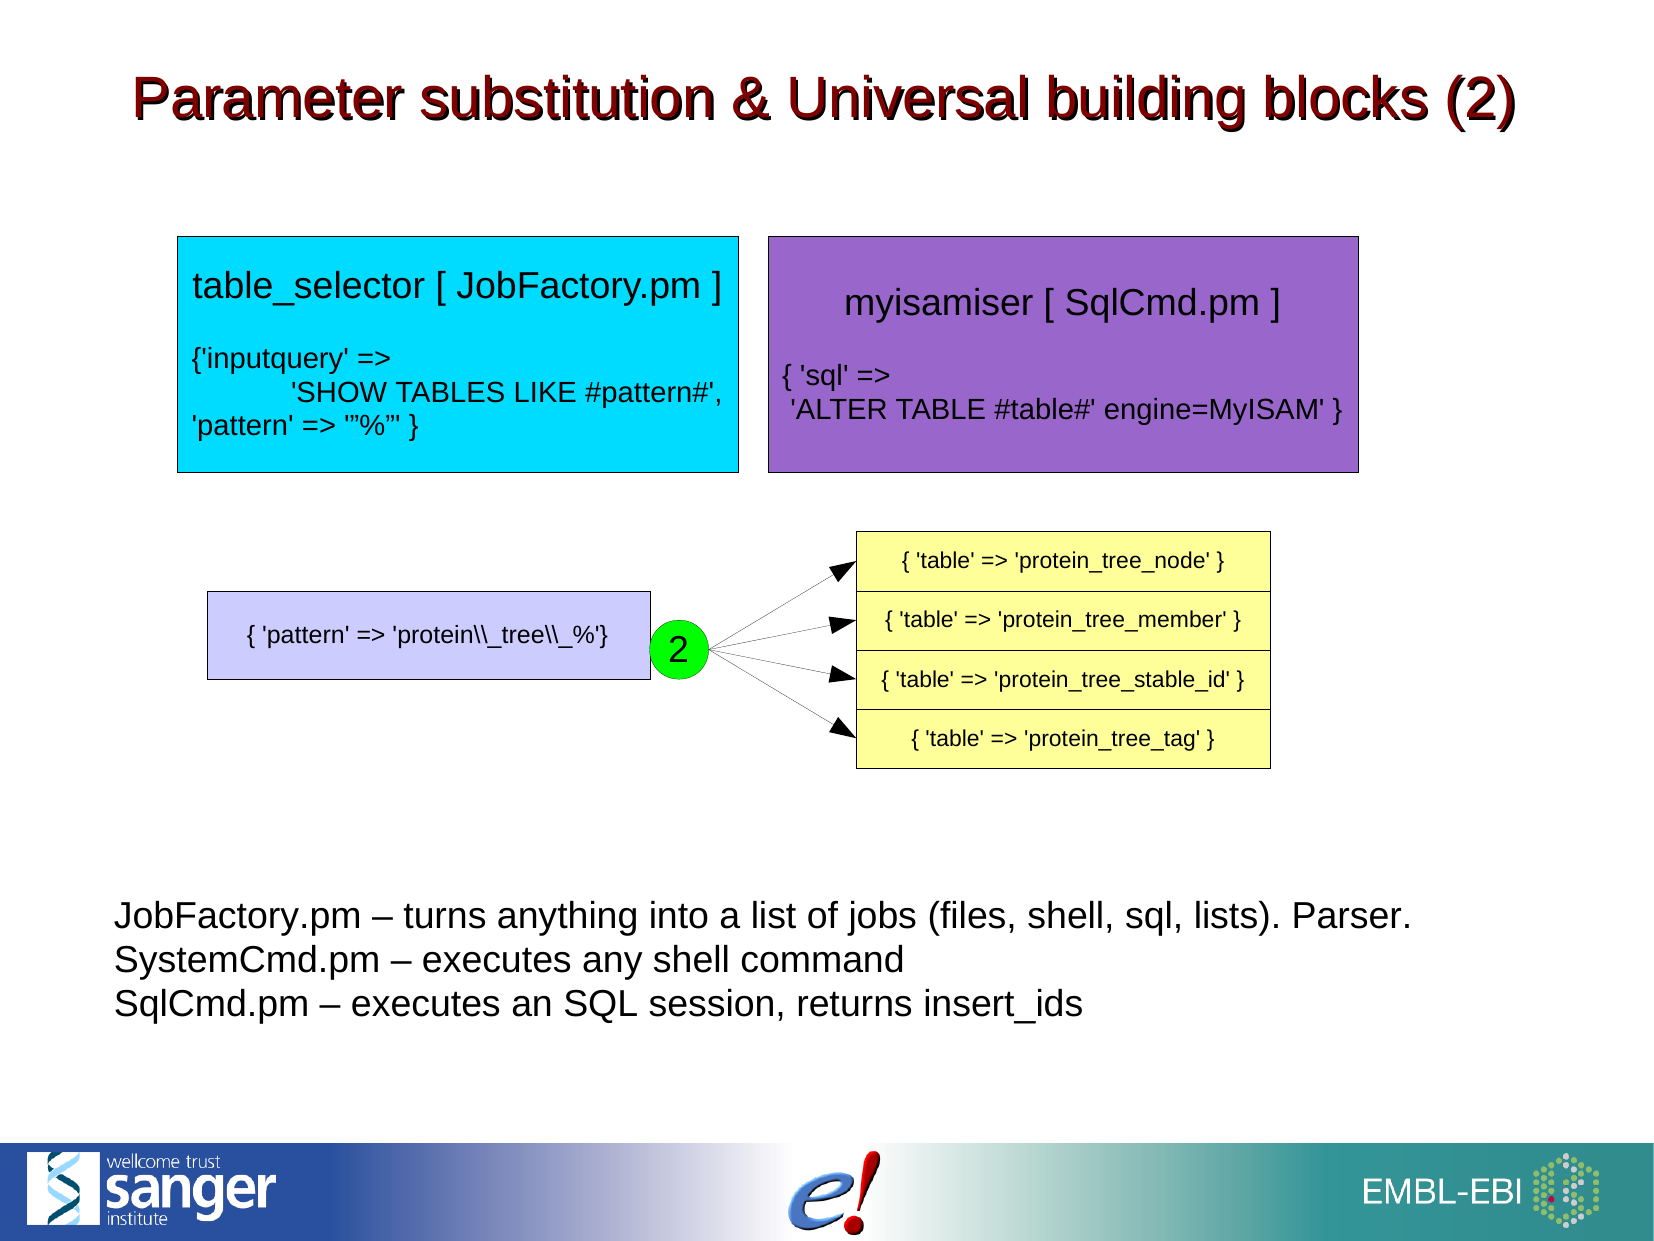

# Parameter substitution & Universal building blocks (2)
 JobFactory.pm – turns anything into a list of jobs (files, shell, sql, lists). Parser.
 SystemCmd.pm – executes any shell command
 SqlCmd.pm – executes an SQL session, returns insert_ids